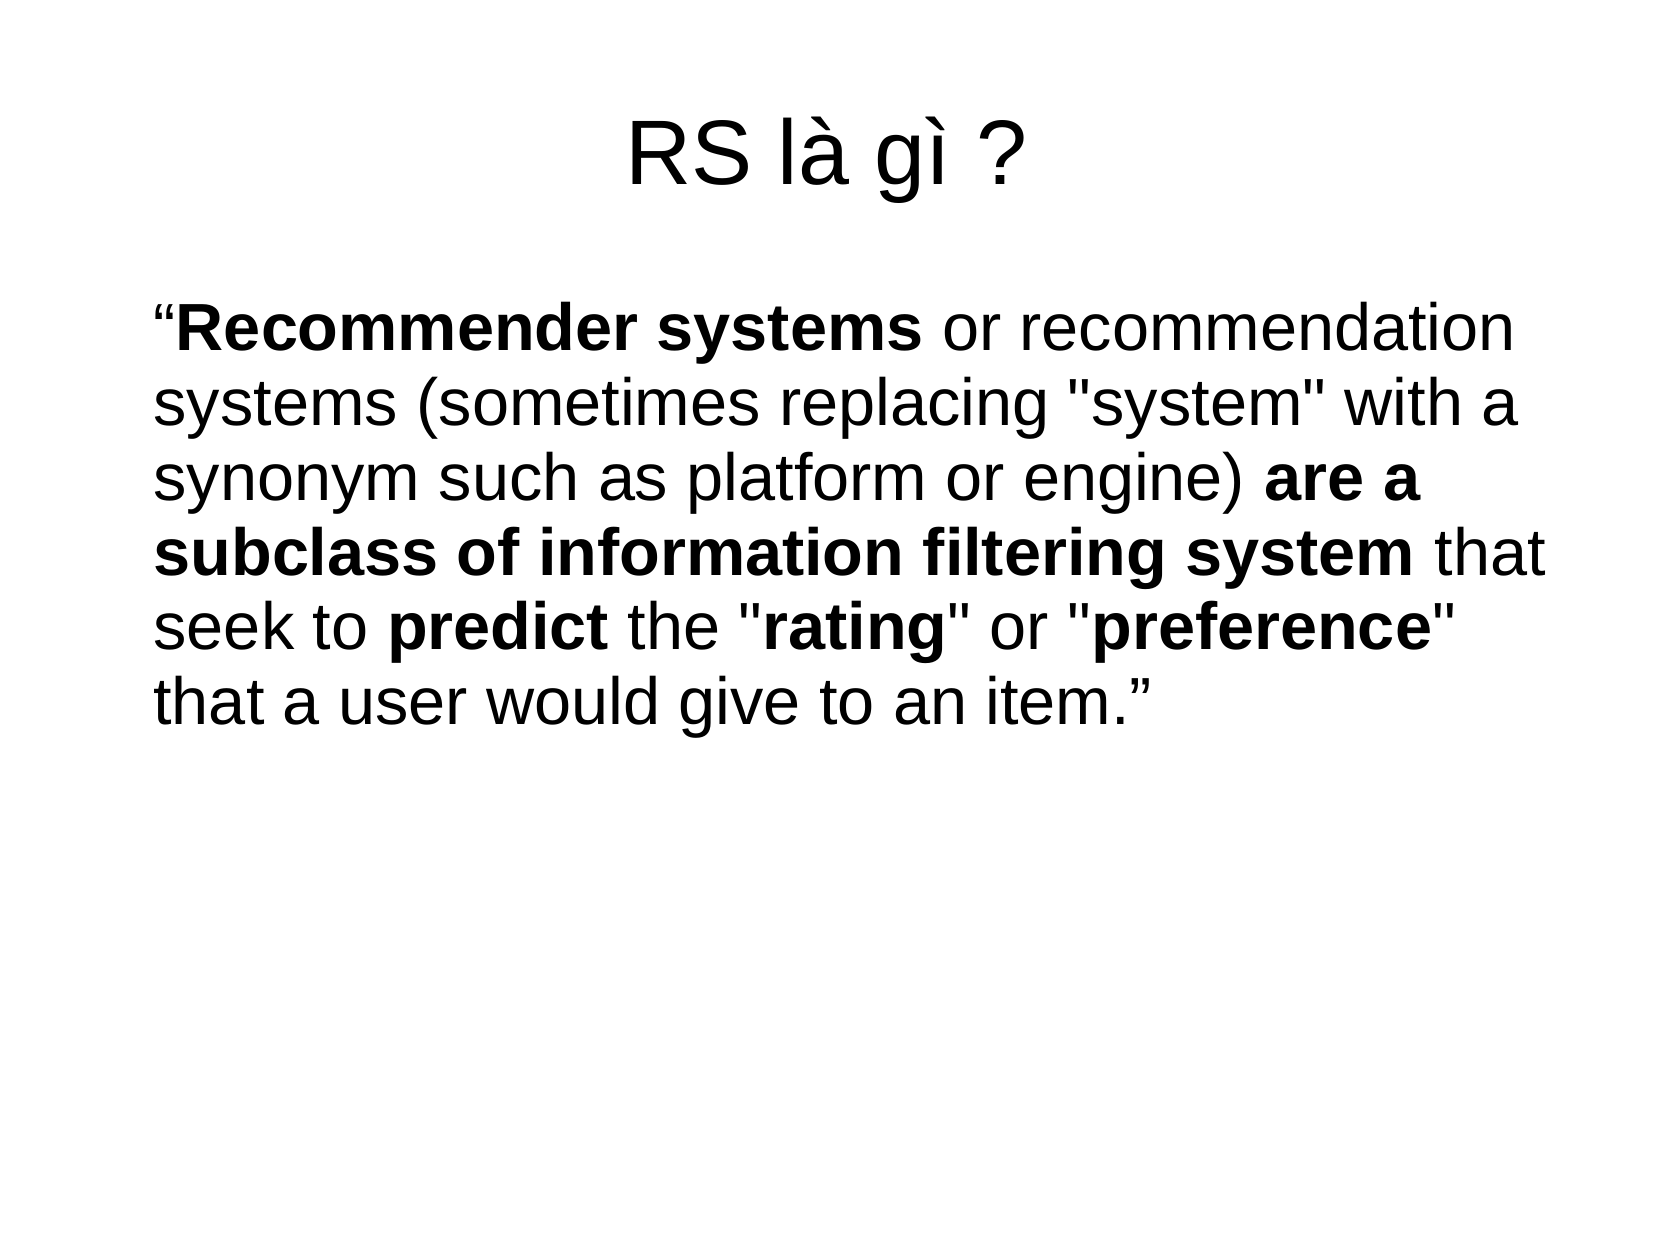

# RS là gì ?
“Recommender systems or recommendation systems (sometimes replacing "system" with a synonym such as platform or engine) are a subclass of information filtering system that seek to predict the "rating" or "preference" that a user would give to an item.”